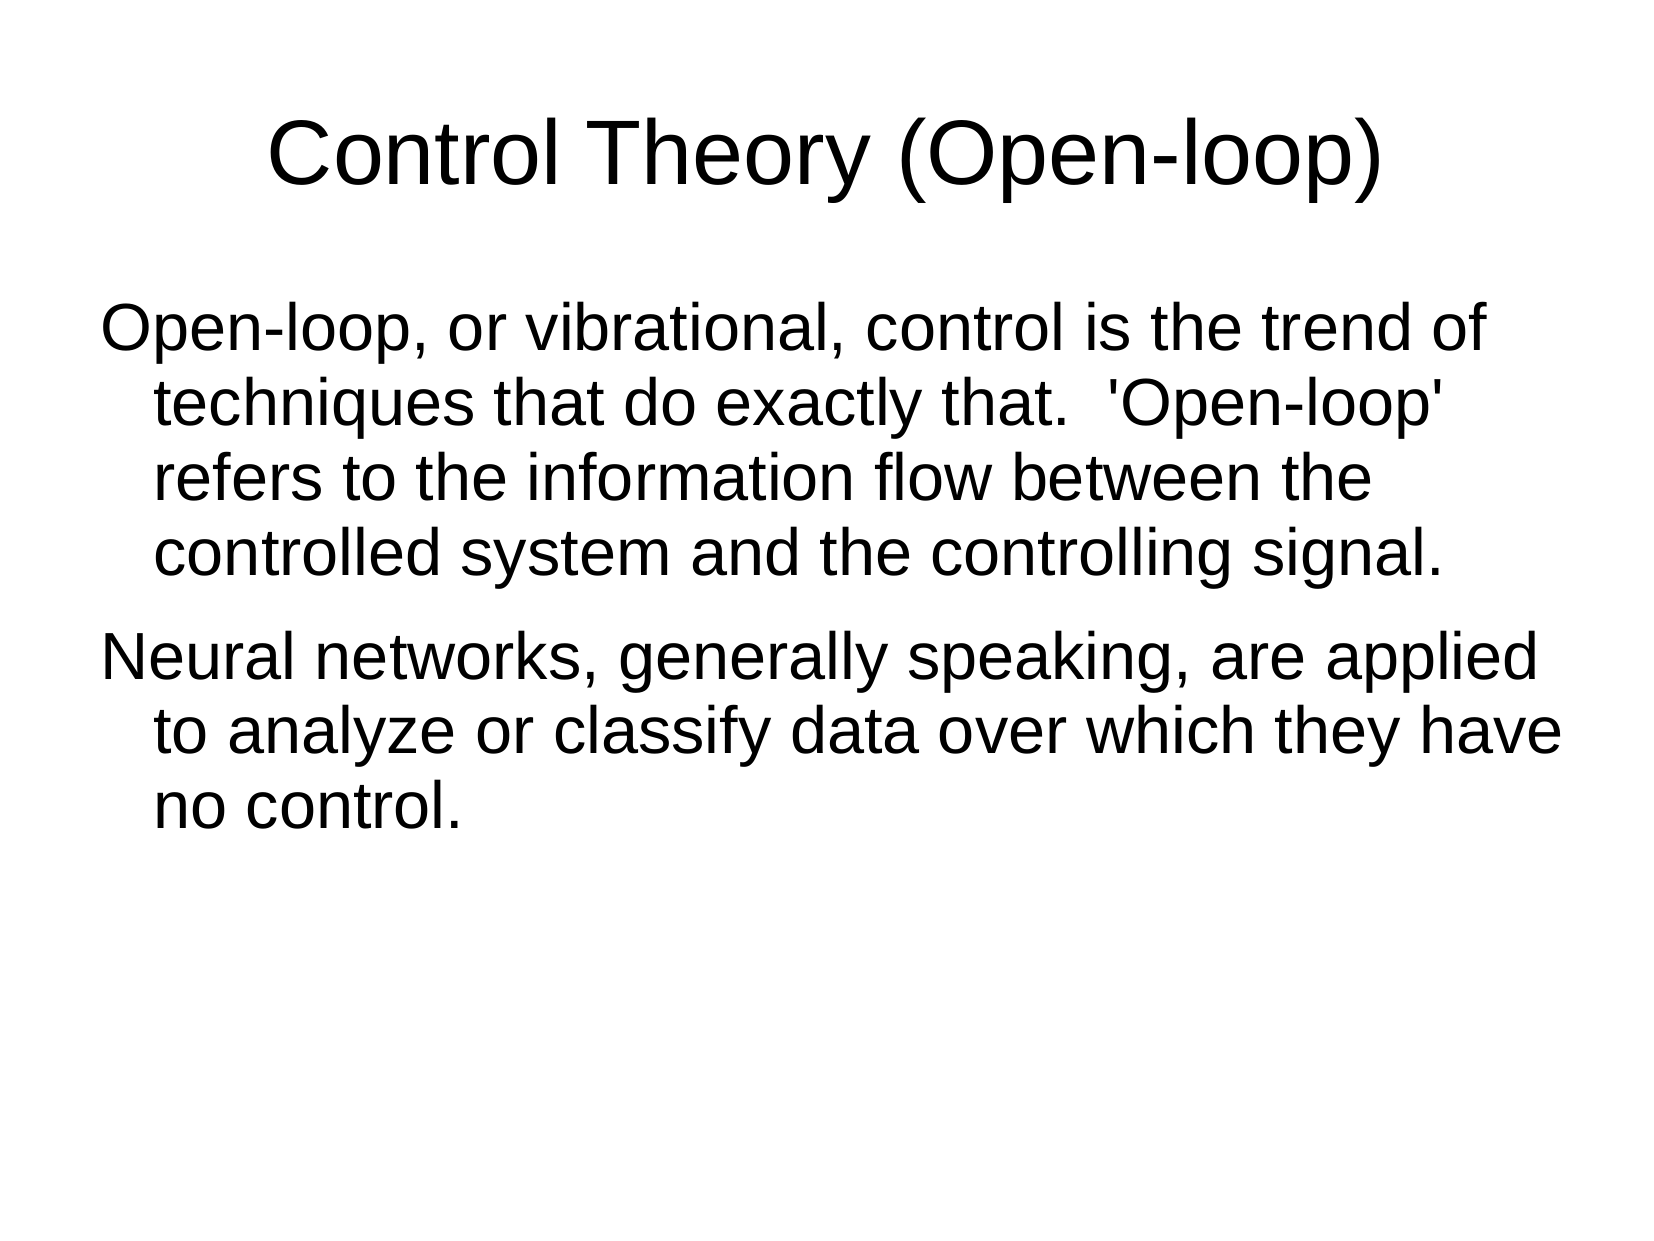

# Control Theory (Open-loop)
Open-loop, or vibrational, control is the trend of techniques that do exactly that. 'Open-loop' refers to the information flow between the controlled system and the controlling signal.
Neural networks, generally speaking, are applied to analyze or classify data over which they have no control.